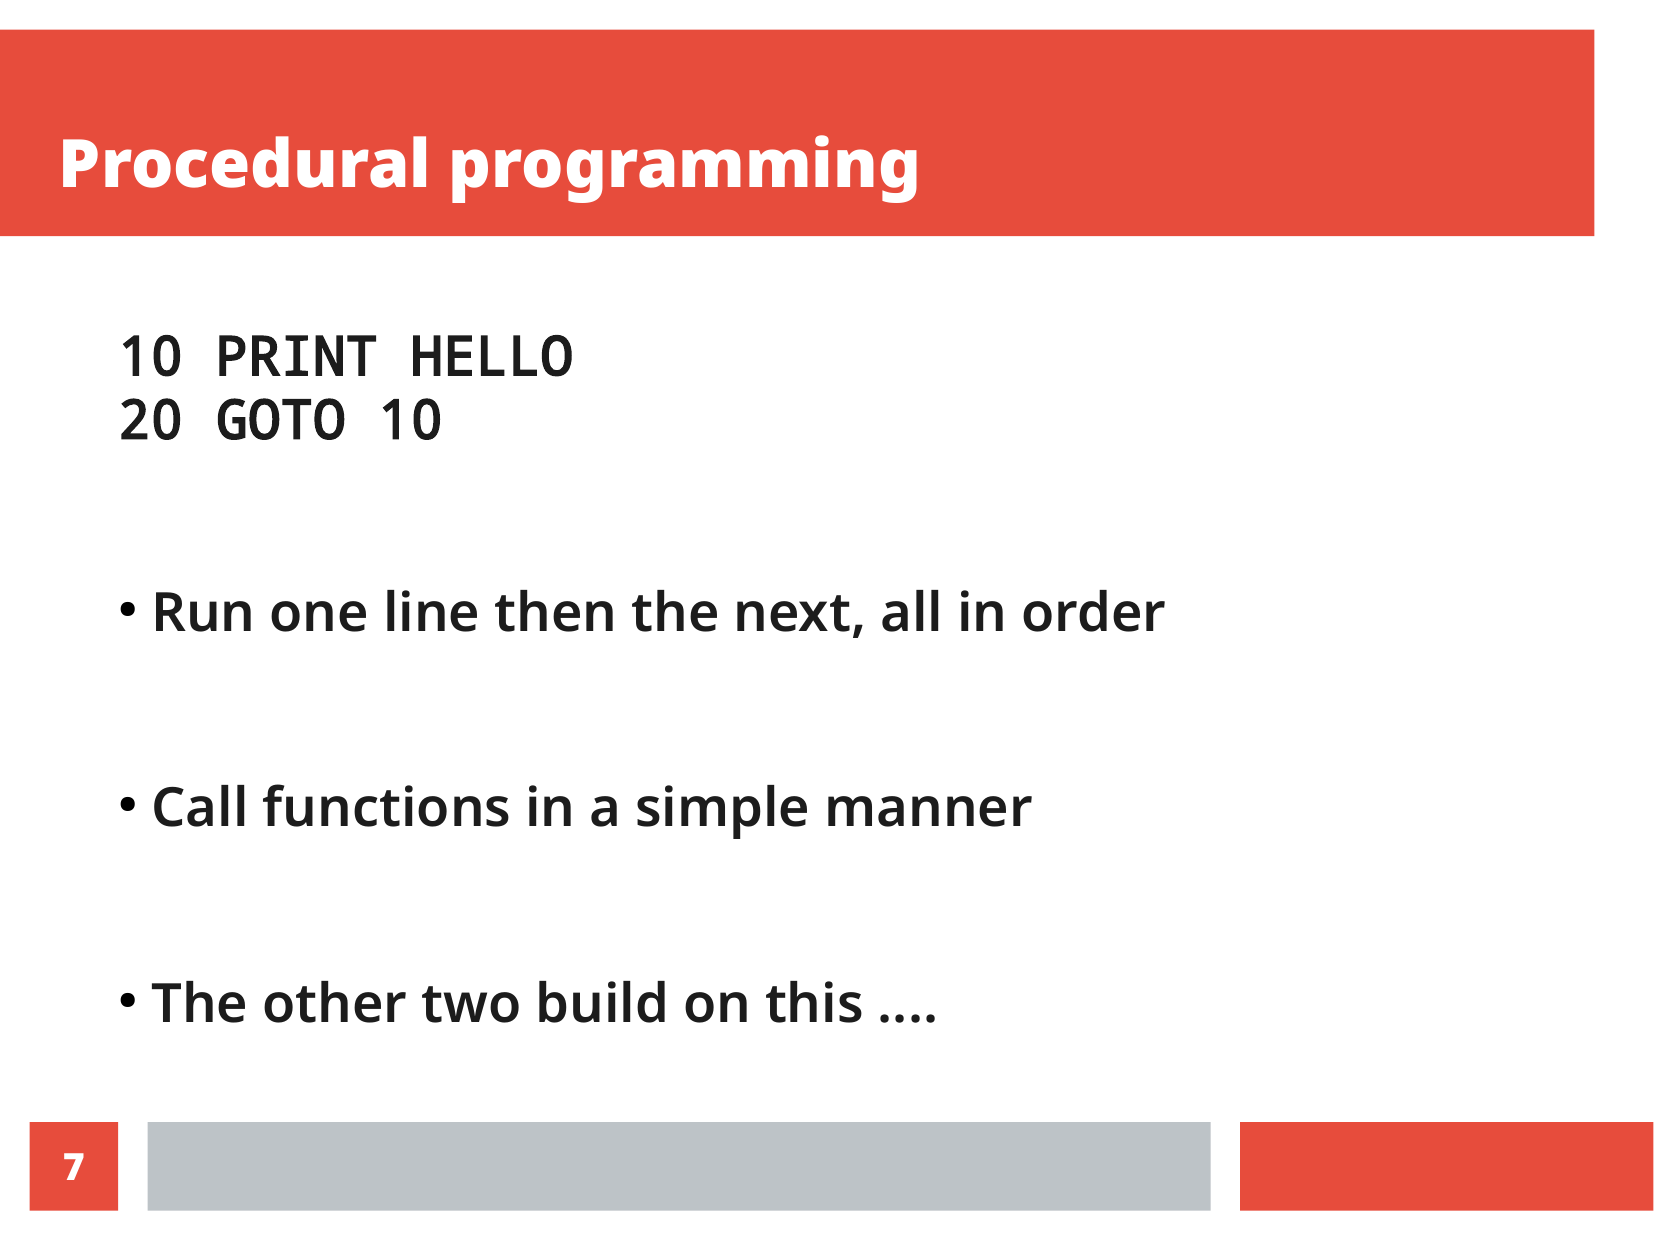

# Procedural programming
10 PRINT HELLO
20 GOTO 10
 Run one line then the next, all in order
 Call functions in a simple manner
 The other two build on this ....
7